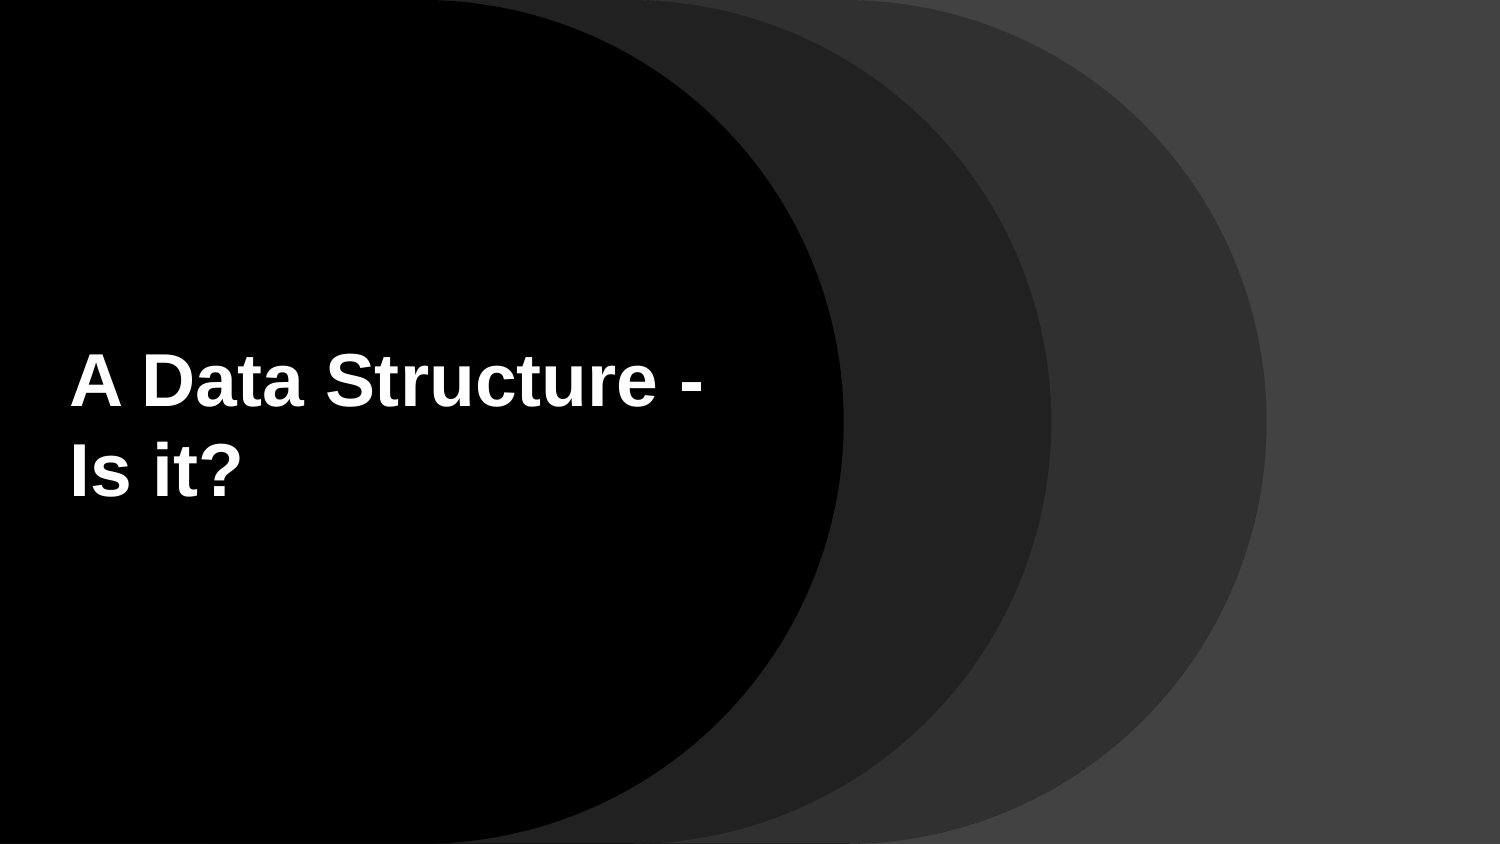

# A Data Structure - Is it?